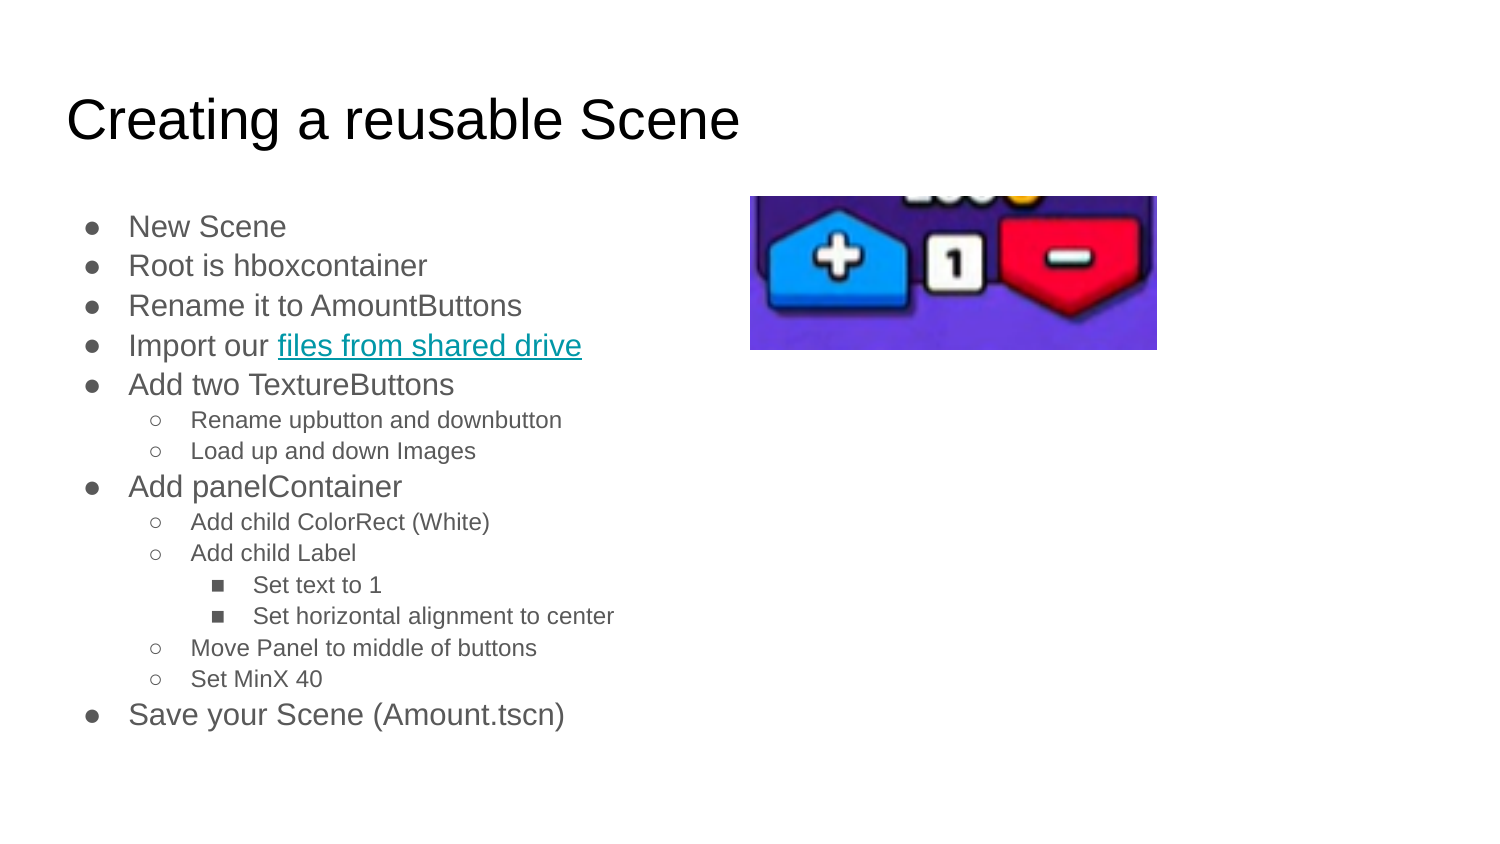

# Creating a reusable Scene
New Scene
Root is hboxcontainer
Rename it to AmountButtons
Import our files from shared drive
Add two TextureButtons
Rename upbutton and downbutton
Load up and down Images
Add panelContainer
Add child ColorRect (White)
Add child Label
Set text to 1
Set horizontal alignment to center
Move Panel to middle of buttons
Set MinX 40
Save your Scene (Amount.tscn)